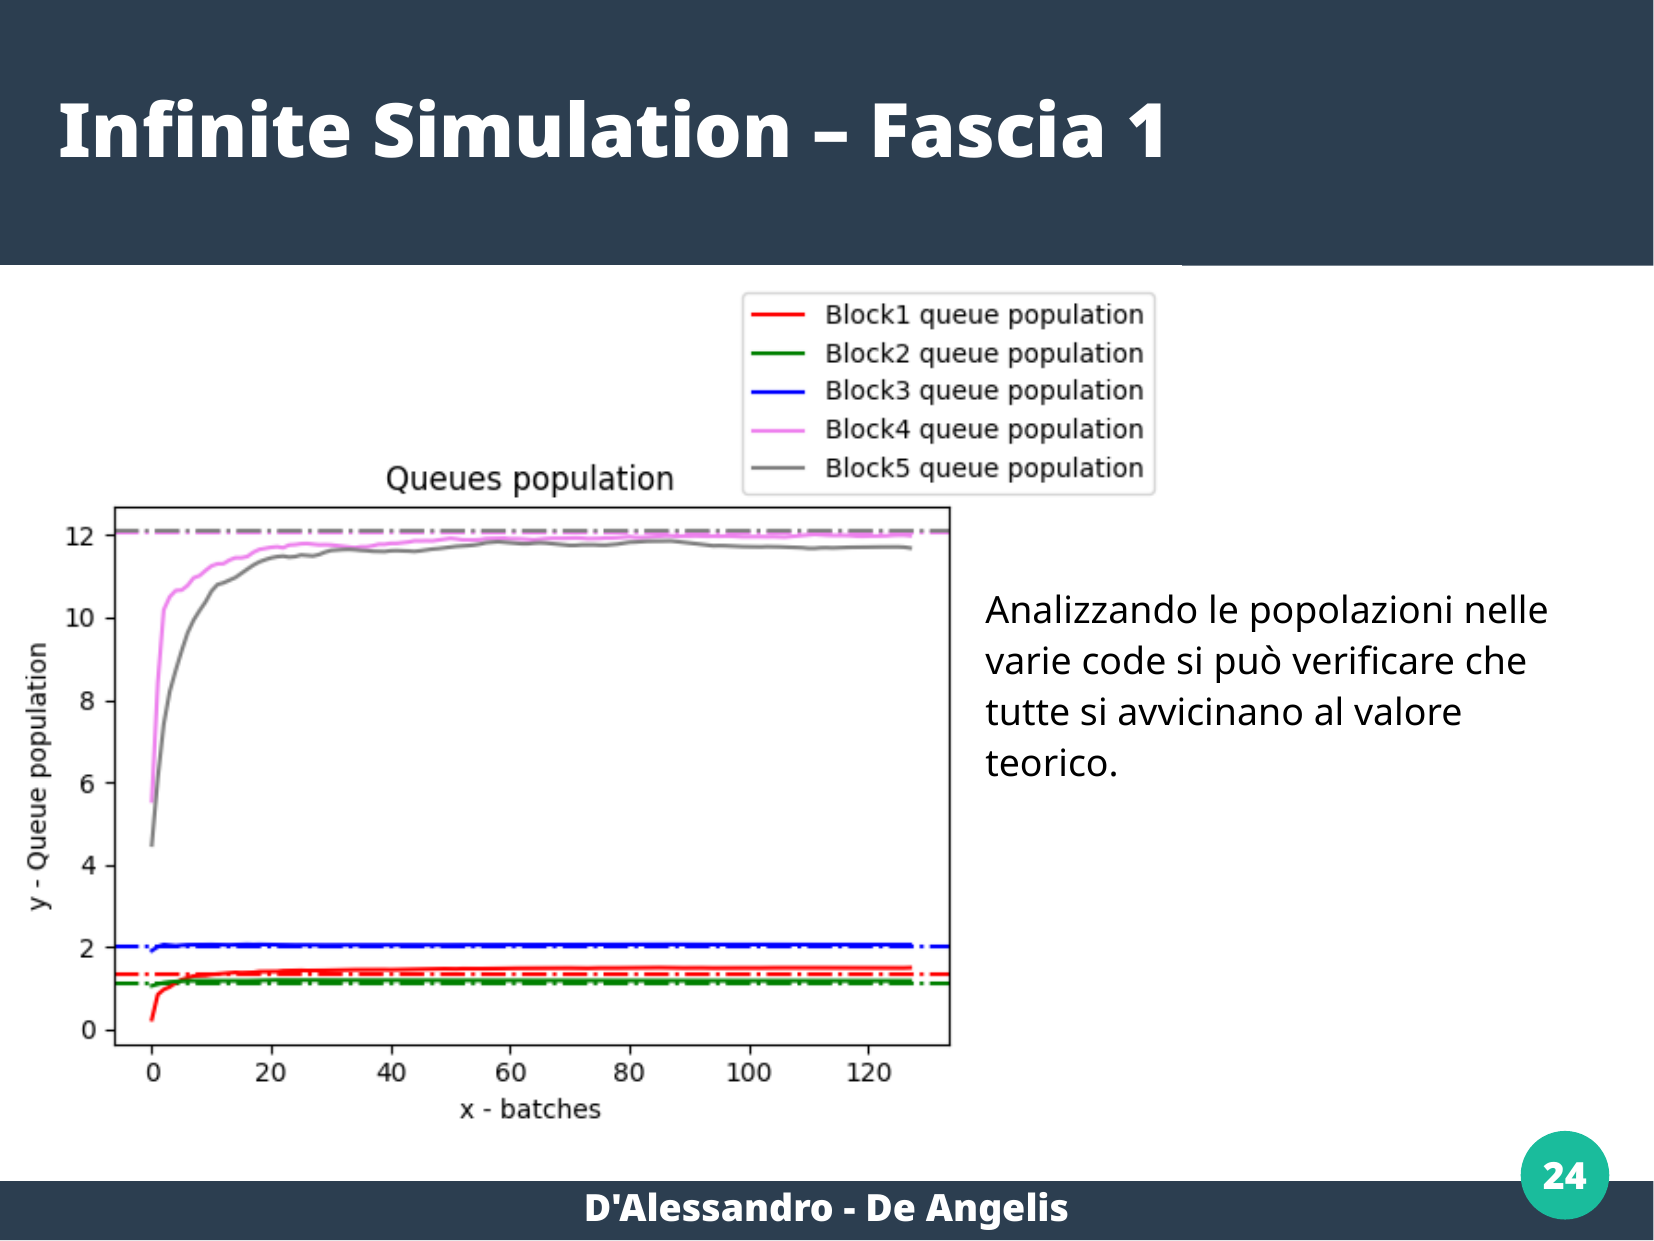

# Infinite Simulation – Fascia 1
Analizzando le popolazioni nelle varie code si può verificare che tutte si avvicinano al valore teorico.
24
D'Alessandro - De Angelis